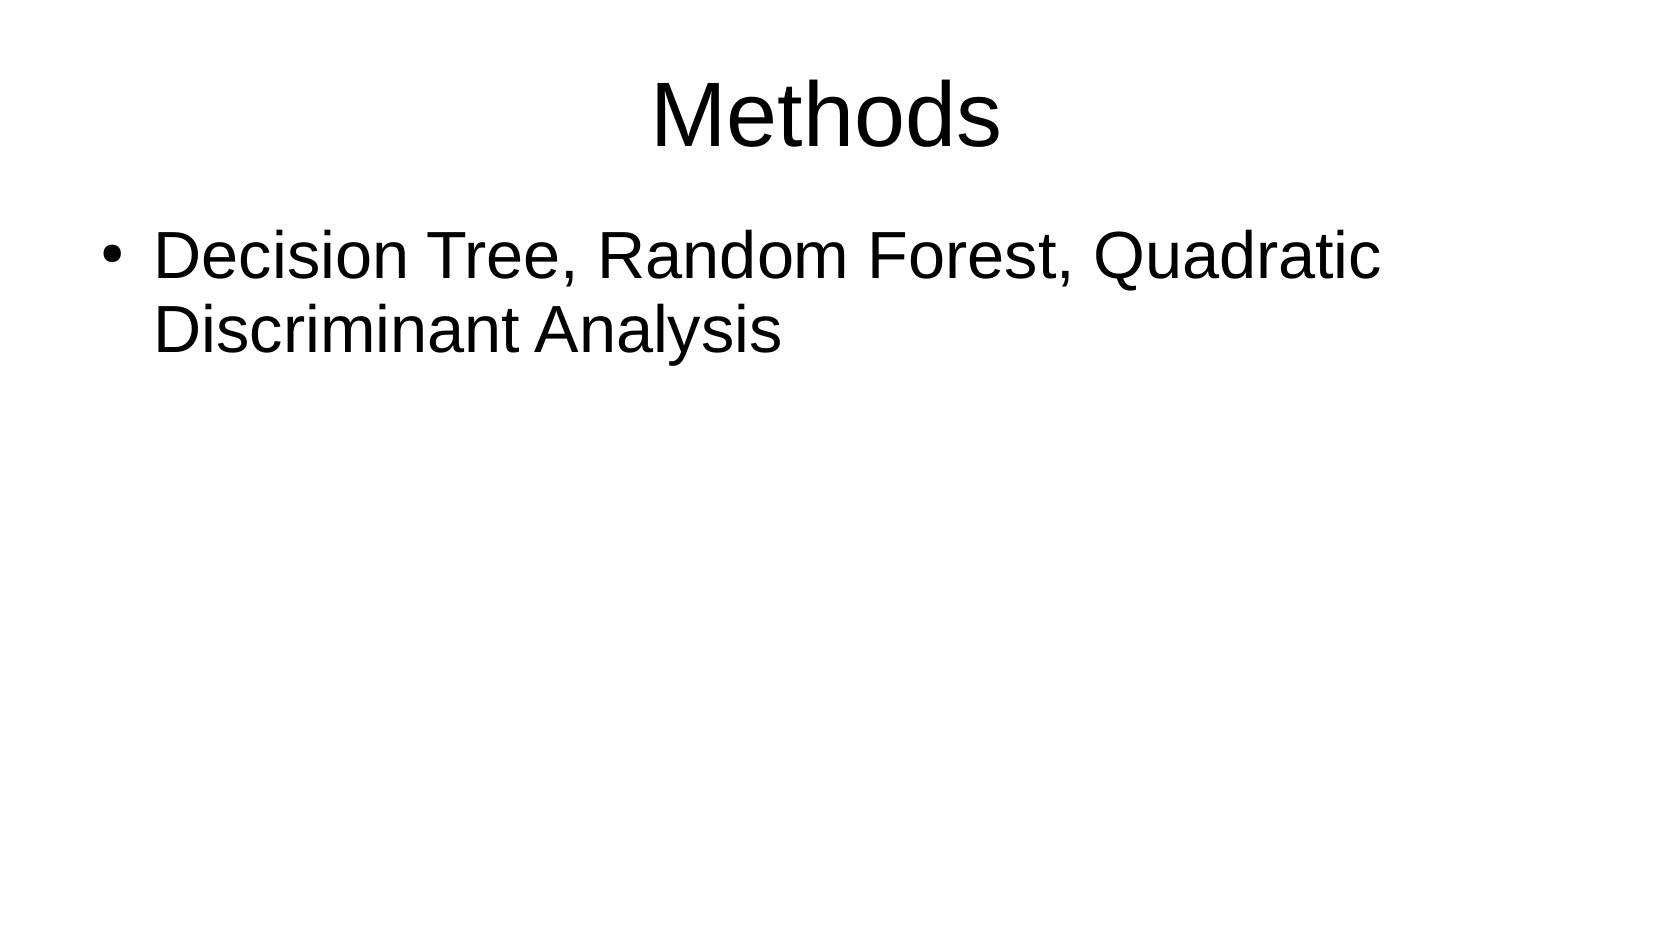

# Methods
Decision Tree, Random Forest, Quadratic Discriminant Analysis